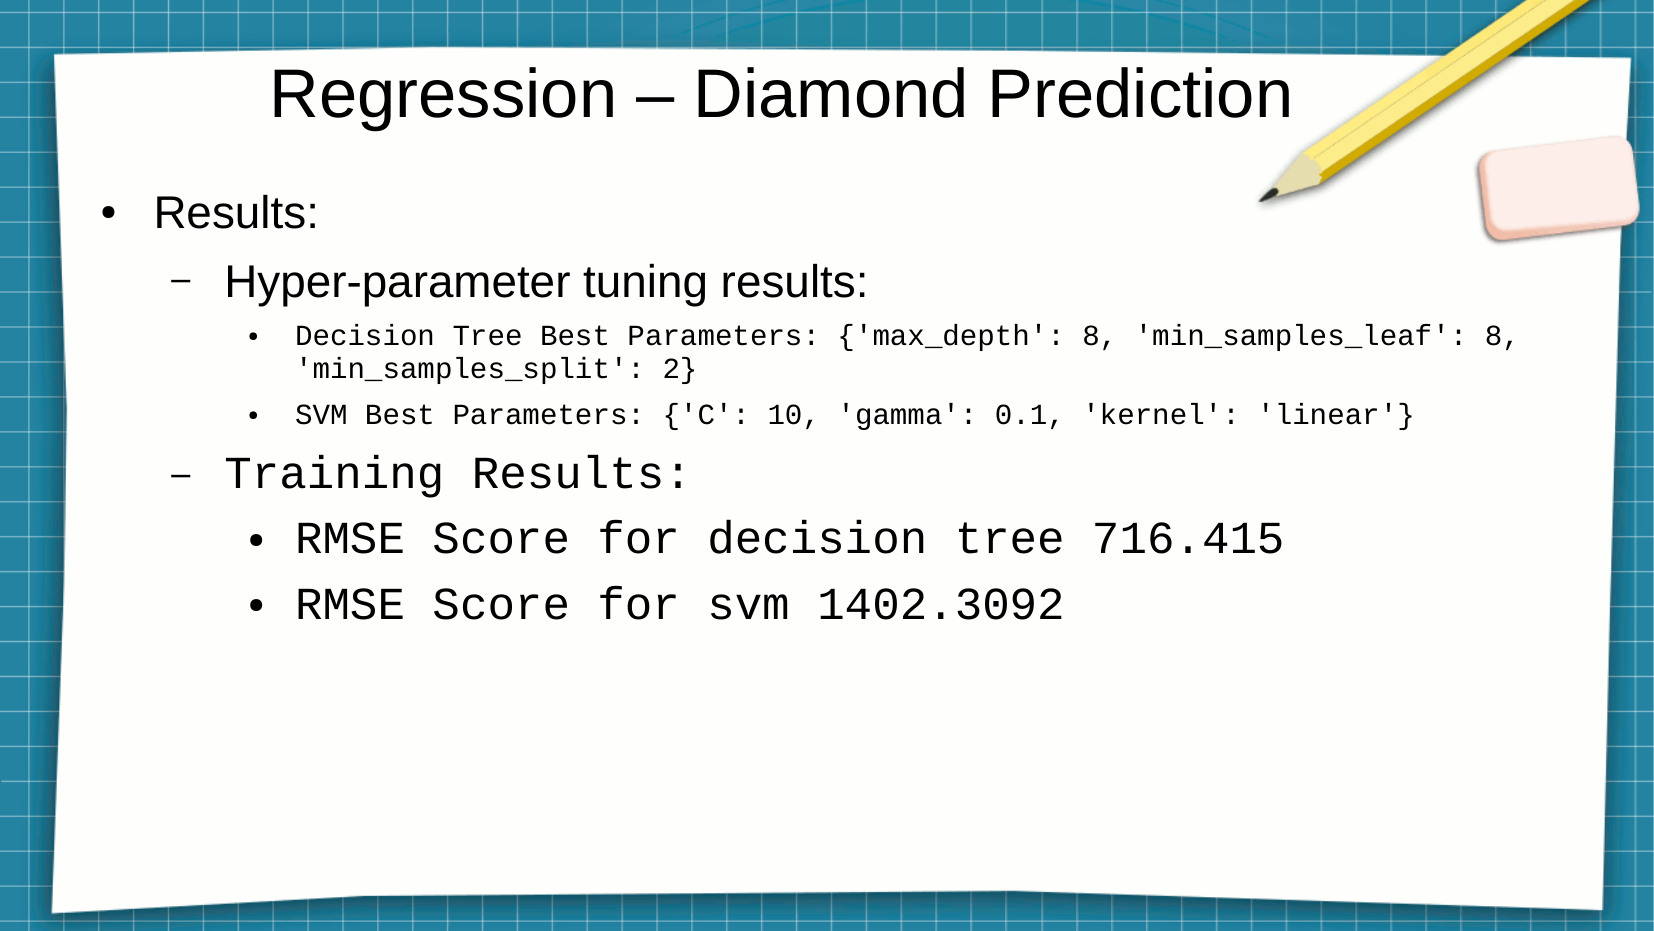

# Regression – Diamond Prediction
Results:
Hyper-parameter tuning results:
Decision Tree Best Parameters: {'max_depth': 8, 'min_samples_leaf': 8, 'min_samples_split': 2}
SVM Best Parameters: {'C': 10, 'gamma': 0.1, 'kernel': 'linear'}
Training Results:
RMSE Score for decision tree 716.415
RMSE Score for svm 1402.3092